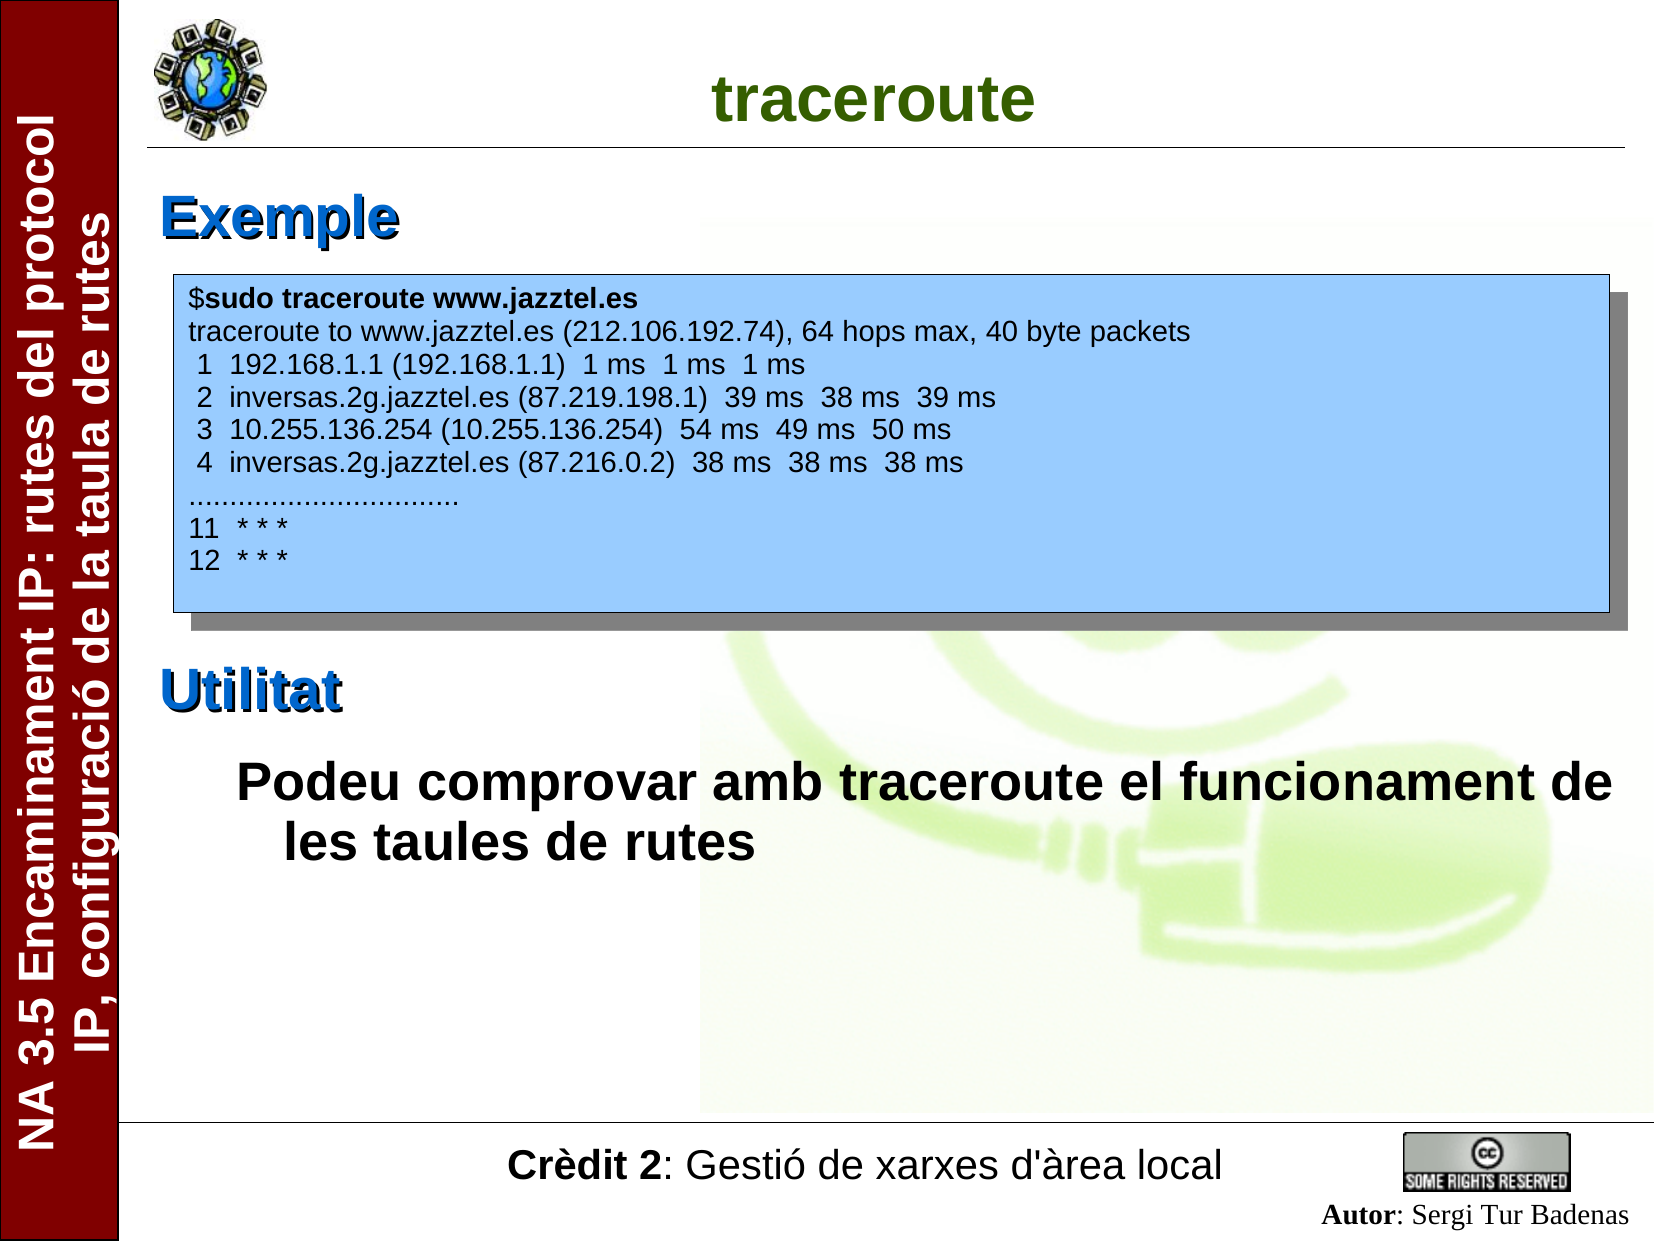

# traceroute
Exemple
Utilitat
Podeu comprovar amb traceroute el funcionament de les taules de rutes
$sudo traceroute www.jazztel.es
traceroute to www.jazztel.es (212.106.192.74), 64 hops max, 40 byte packets
 1 192.168.1.1 (192.168.1.1) 1 ms 1 ms 1 ms
 2 inversas.2g.jazztel.es (87.219.198.1) 39 ms 38 ms 39 ms
 3 10.255.136.254 (10.255.136.254) 54 ms 49 ms 50 ms
 4 inversas.2g.jazztel.es (87.216.0.2) 38 ms 38 ms 38 ms
.................................
11 * * *
12 * * *